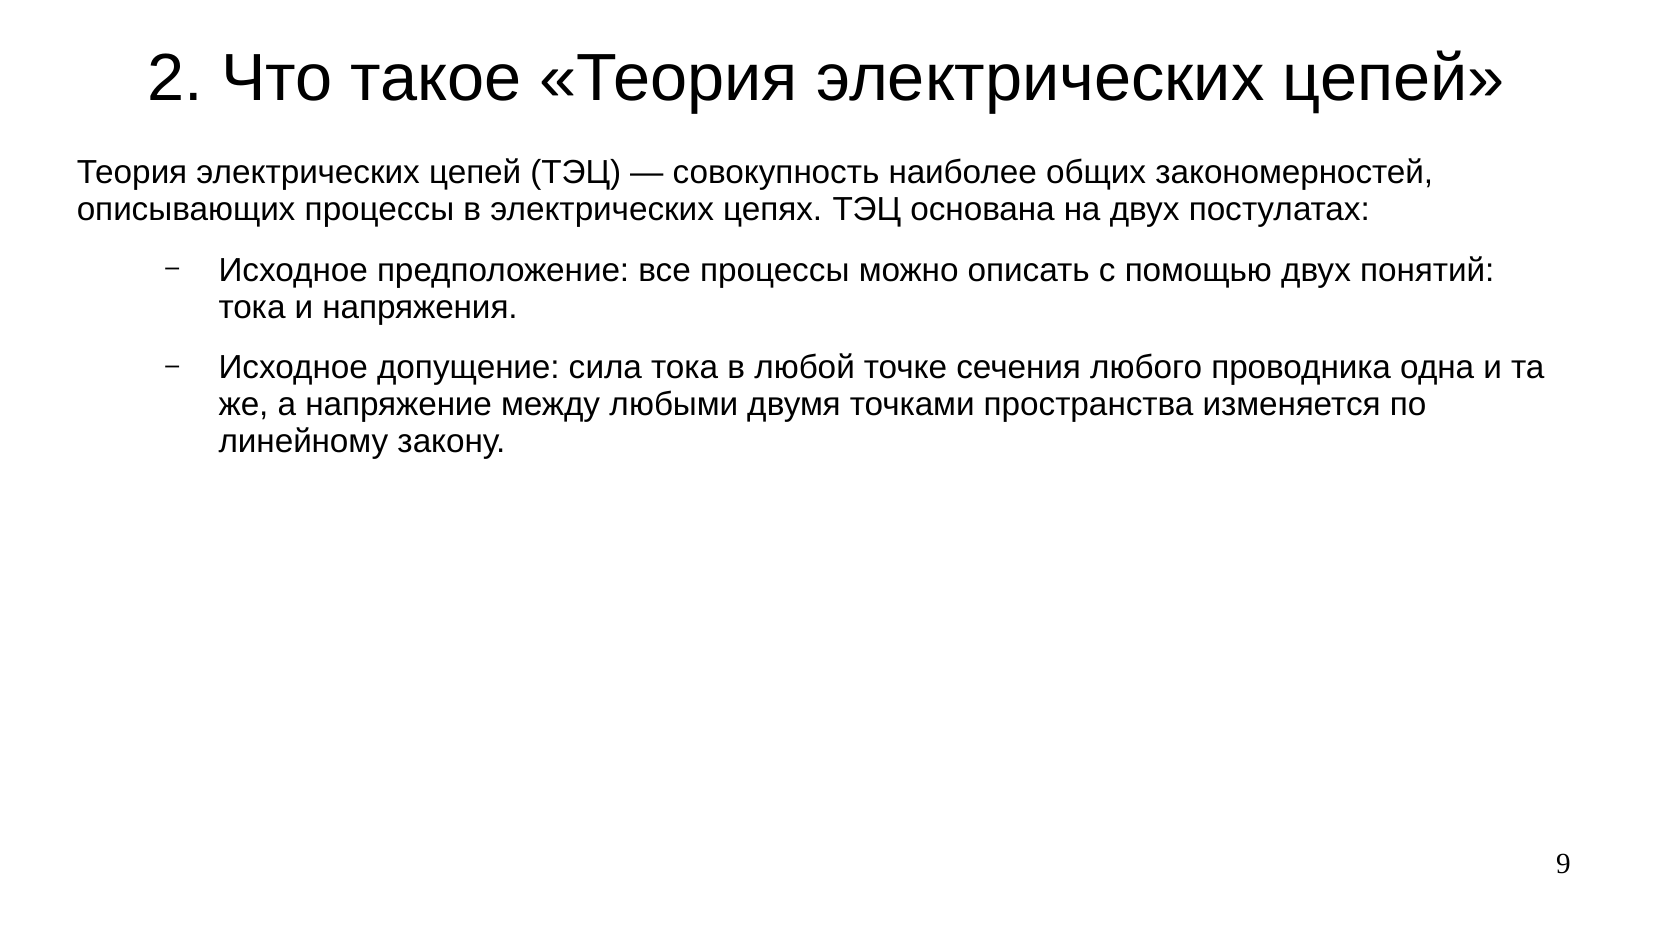

# 2. Что такое «Теория электрических цепей»
Теория электрических цепей (ТЭЦ) — совокупность наиболее общих закономерностей, описывающих процессы в электрических цепях. ТЭЦ основана на двух постулатах:
Исходное предположение: все процессы можно описать с помощью двух понятий: тока и напряжения.
Исходное допущение: сила тока в любой точке сечения любого проводника одна и та же, а напряжение между любыми двумя точками пространства изменяется по линейному закону.
9